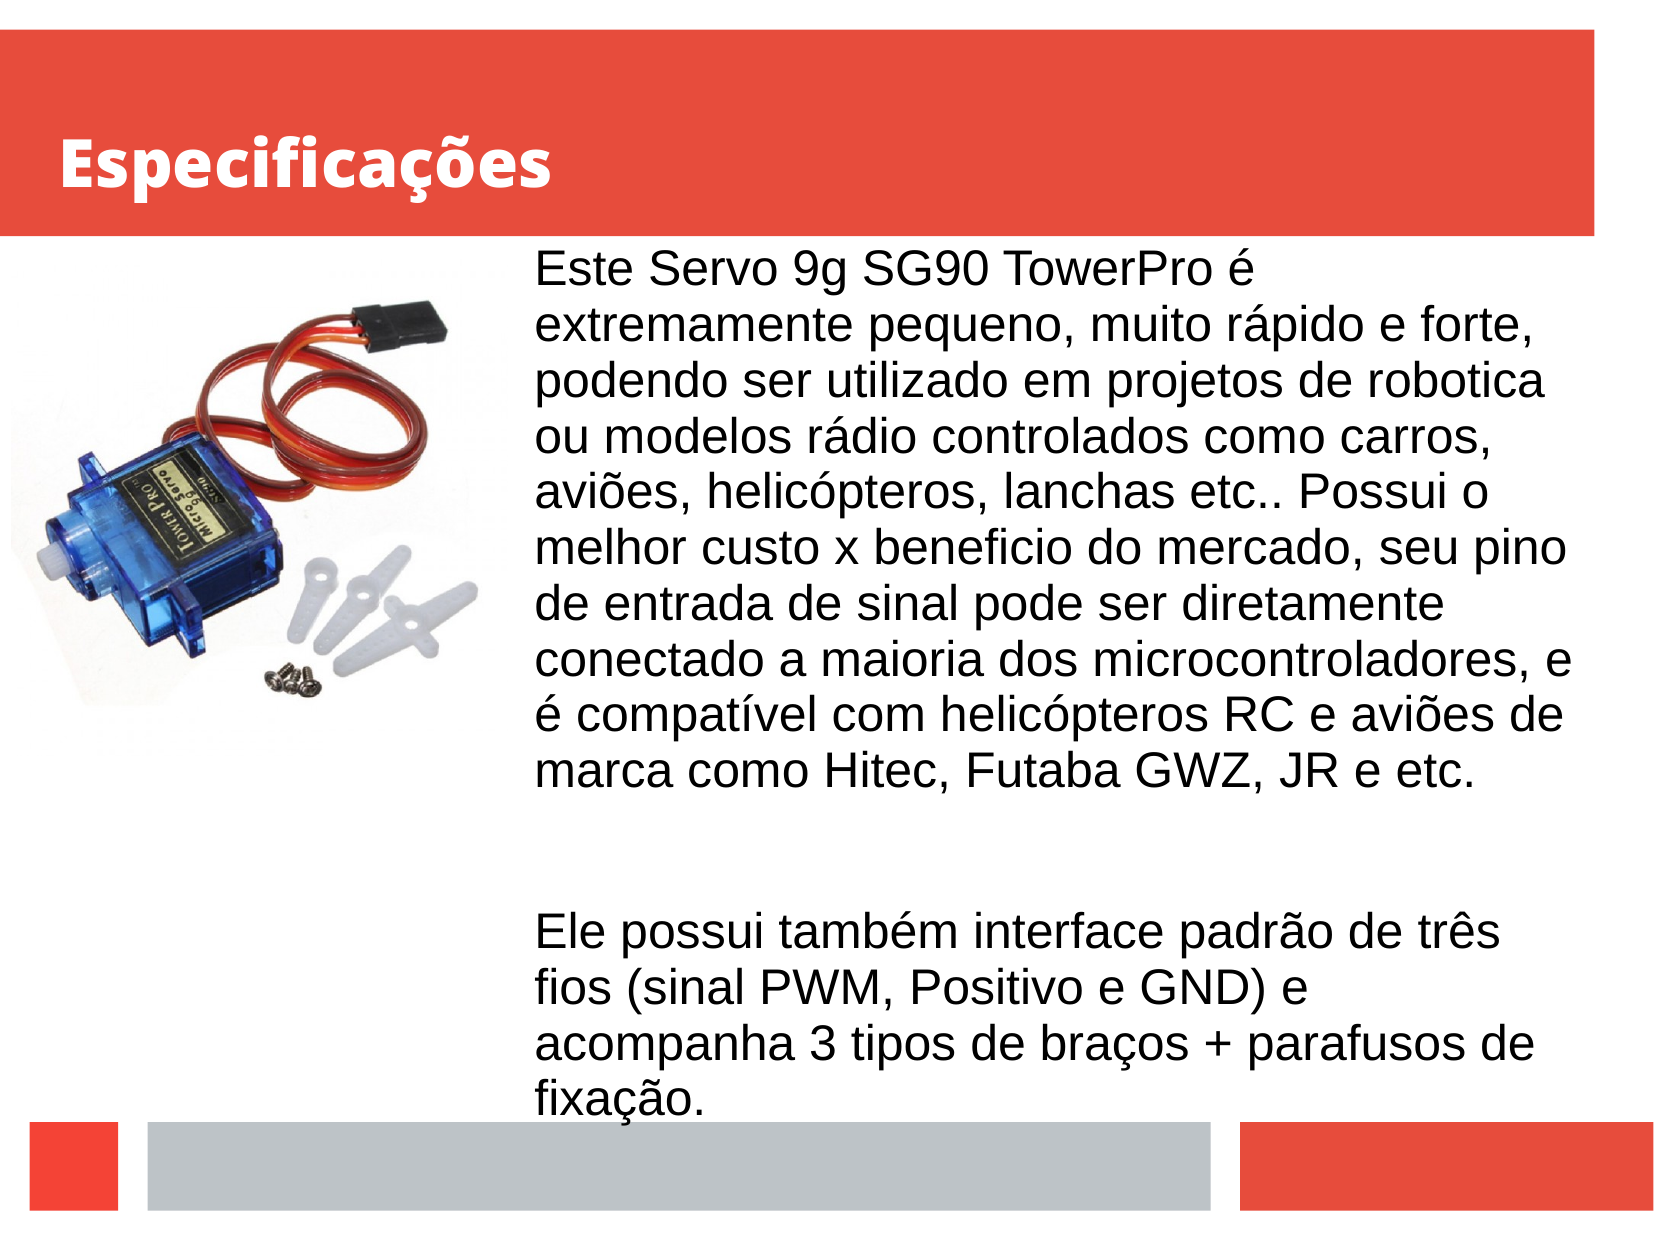

# Especificações
Este Servo 9g SG90 TowerPro é extremamente pequeno, muito rápido e forte, podendo ser utilizado em projetos de robotica ou modelos rádio controlados como carros, aviões, helicópteros, lanchas etc.. Possui o melhor custo x beneficio do mercado, seu pino de entrada de sinal pode ser diretamente conectado a maioria dos microcontroladores, e é compatível com helicópteros RC e aviões de marca como Hitec, Futaba GWZ, JR e etc.
Ele possui também interface padrão de três fios (sinal PWM, Positivo e GND) e acompanha 3 tipos de braços + parafusos de fixação.